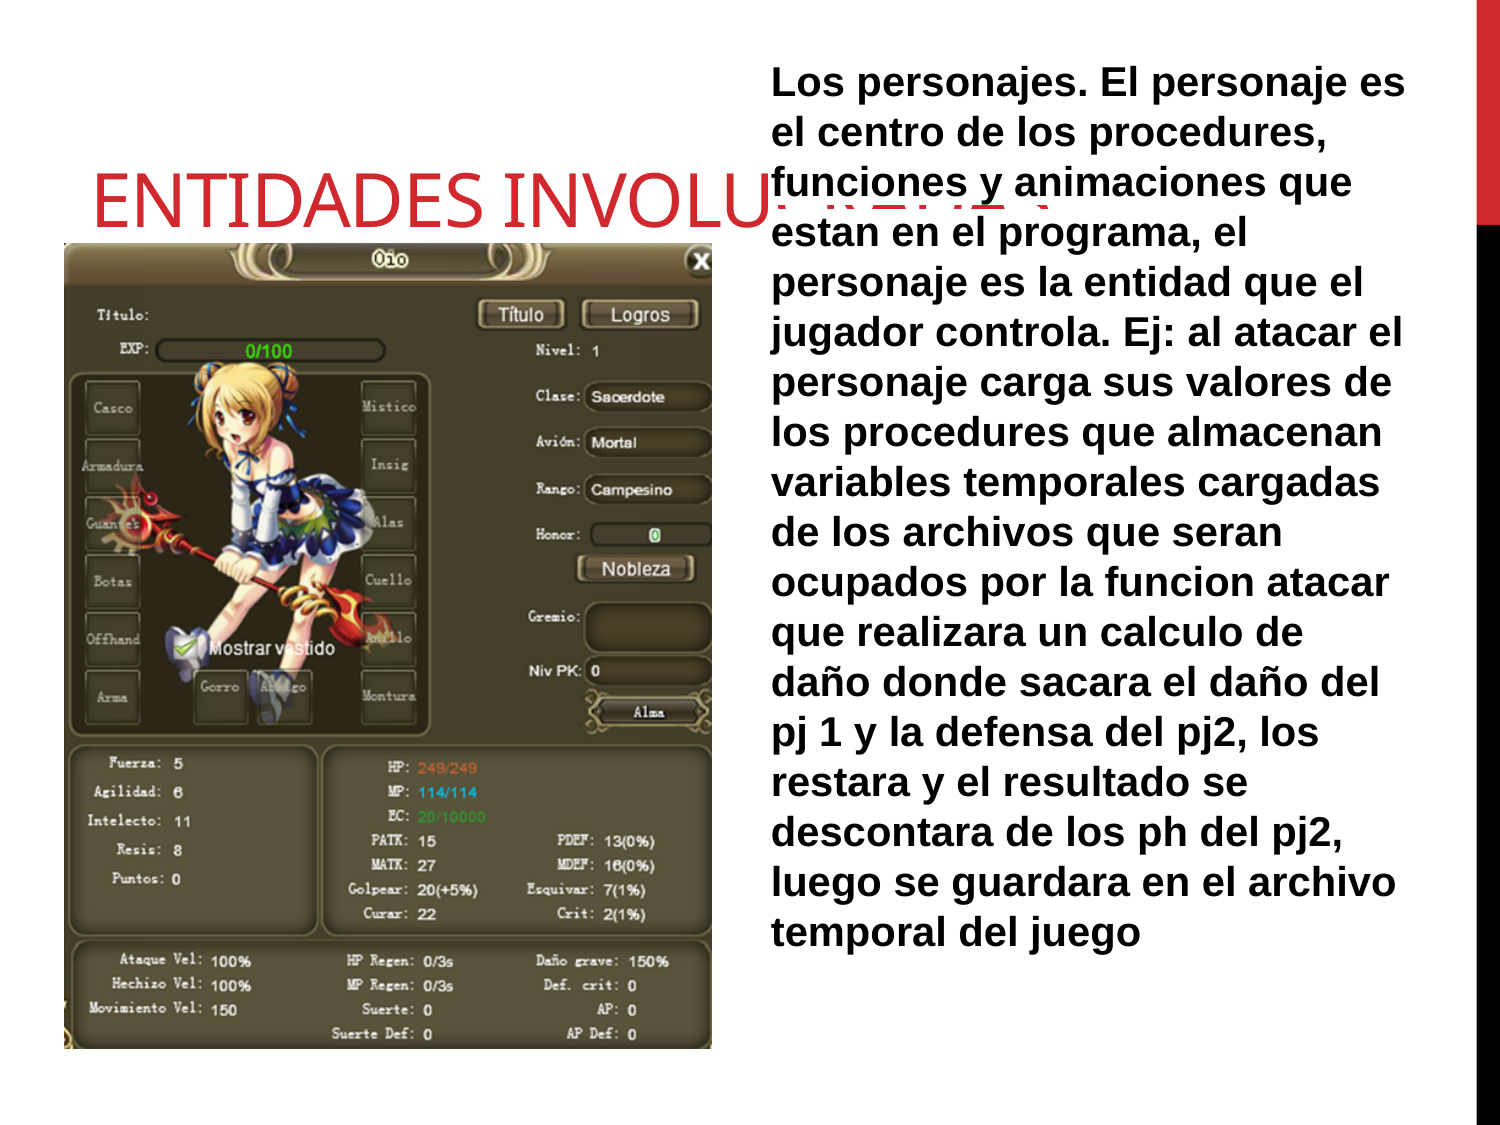

Los personajes. El personaje es el centro de los procedures, funciones y animaciones que estan en el programa, el personaje es la entidad que el jugador controla. Ej: al atacar el personaje carga sus valores de los procedures que almacenan variables temporales cargadas de los archivos que seran ocupados por la funcion atacar que realizara un calculo de daño donde sacara el daño del pj 1 y la defensa del pj2, los restara y el resultado se descontara de los ph del pj2, luego se guardara en el archivo temporal del juego
# Entidades Involucradas